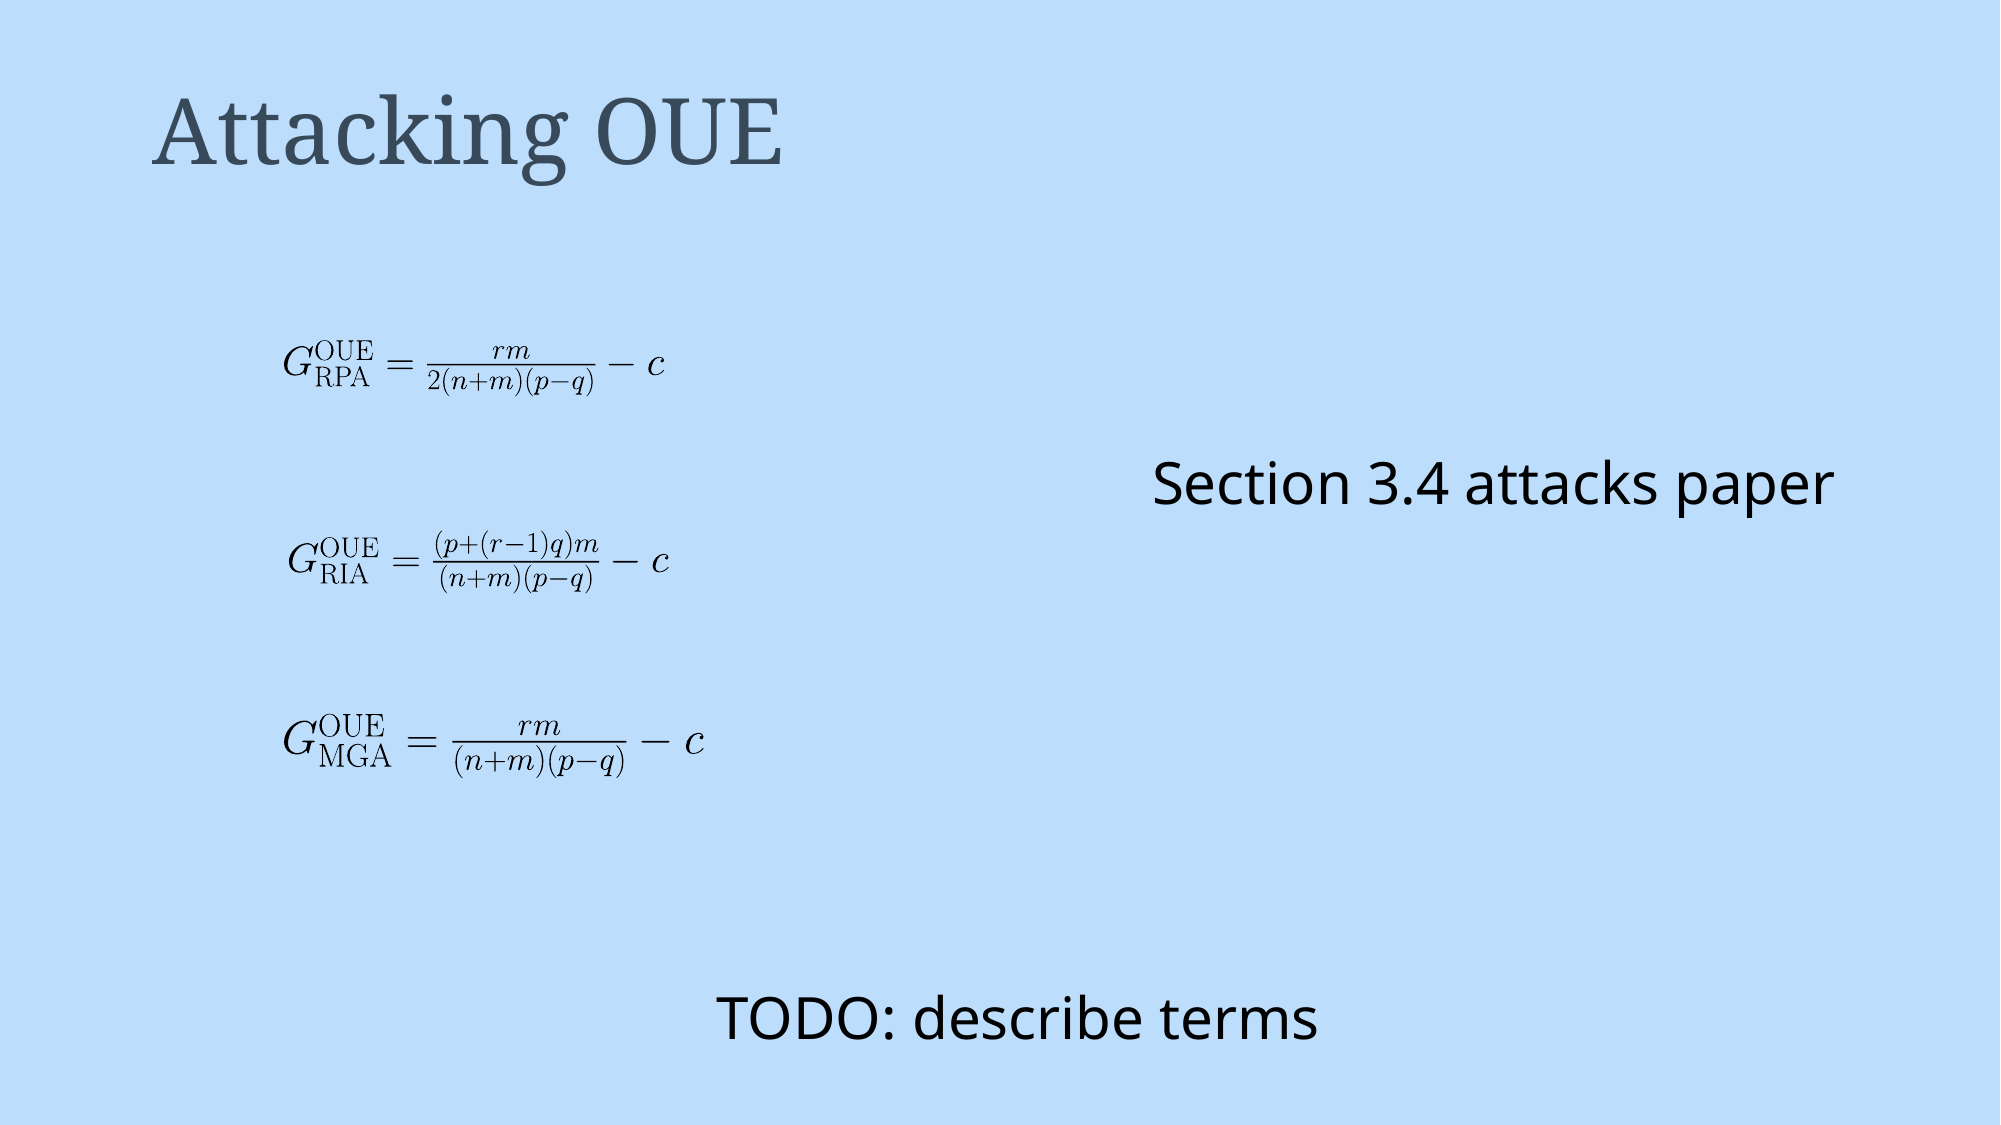

# Attacking OUE
Section 3.4 attacks paper
​​​​
​​​
​​
​
TODO: describe terms​​
​​​
​​
​